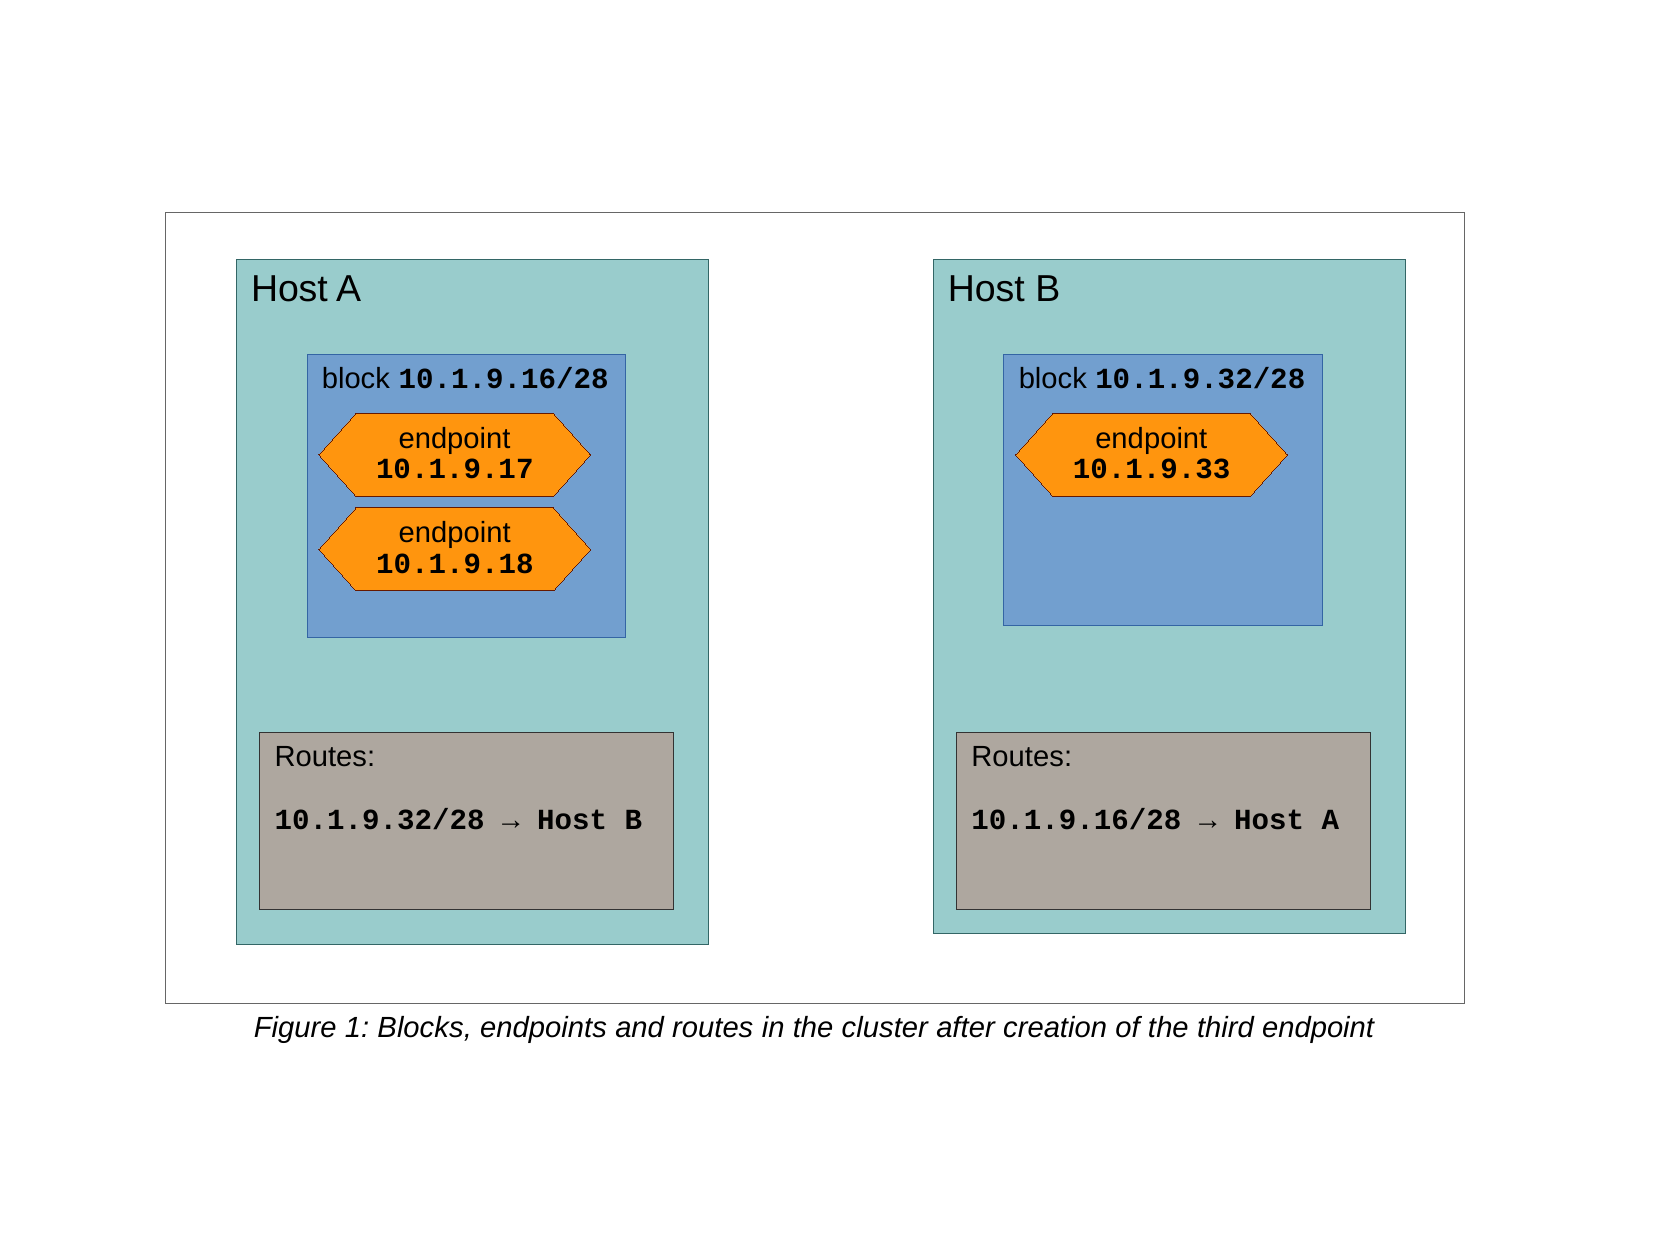

Host A
Host B
block 10.1.9.16/28
block 10.1.9.32/28
endpoint
10.1.9.17
endpoint
10.1.9.33
endpoint
10.1.9.18
Routes:
10.1.9.32/28 → Host B
Routes:
10.1.9.16/28 → Host A
Figure 1: Blocks, endpoints and routes in the cluster after creation of the third endpoint